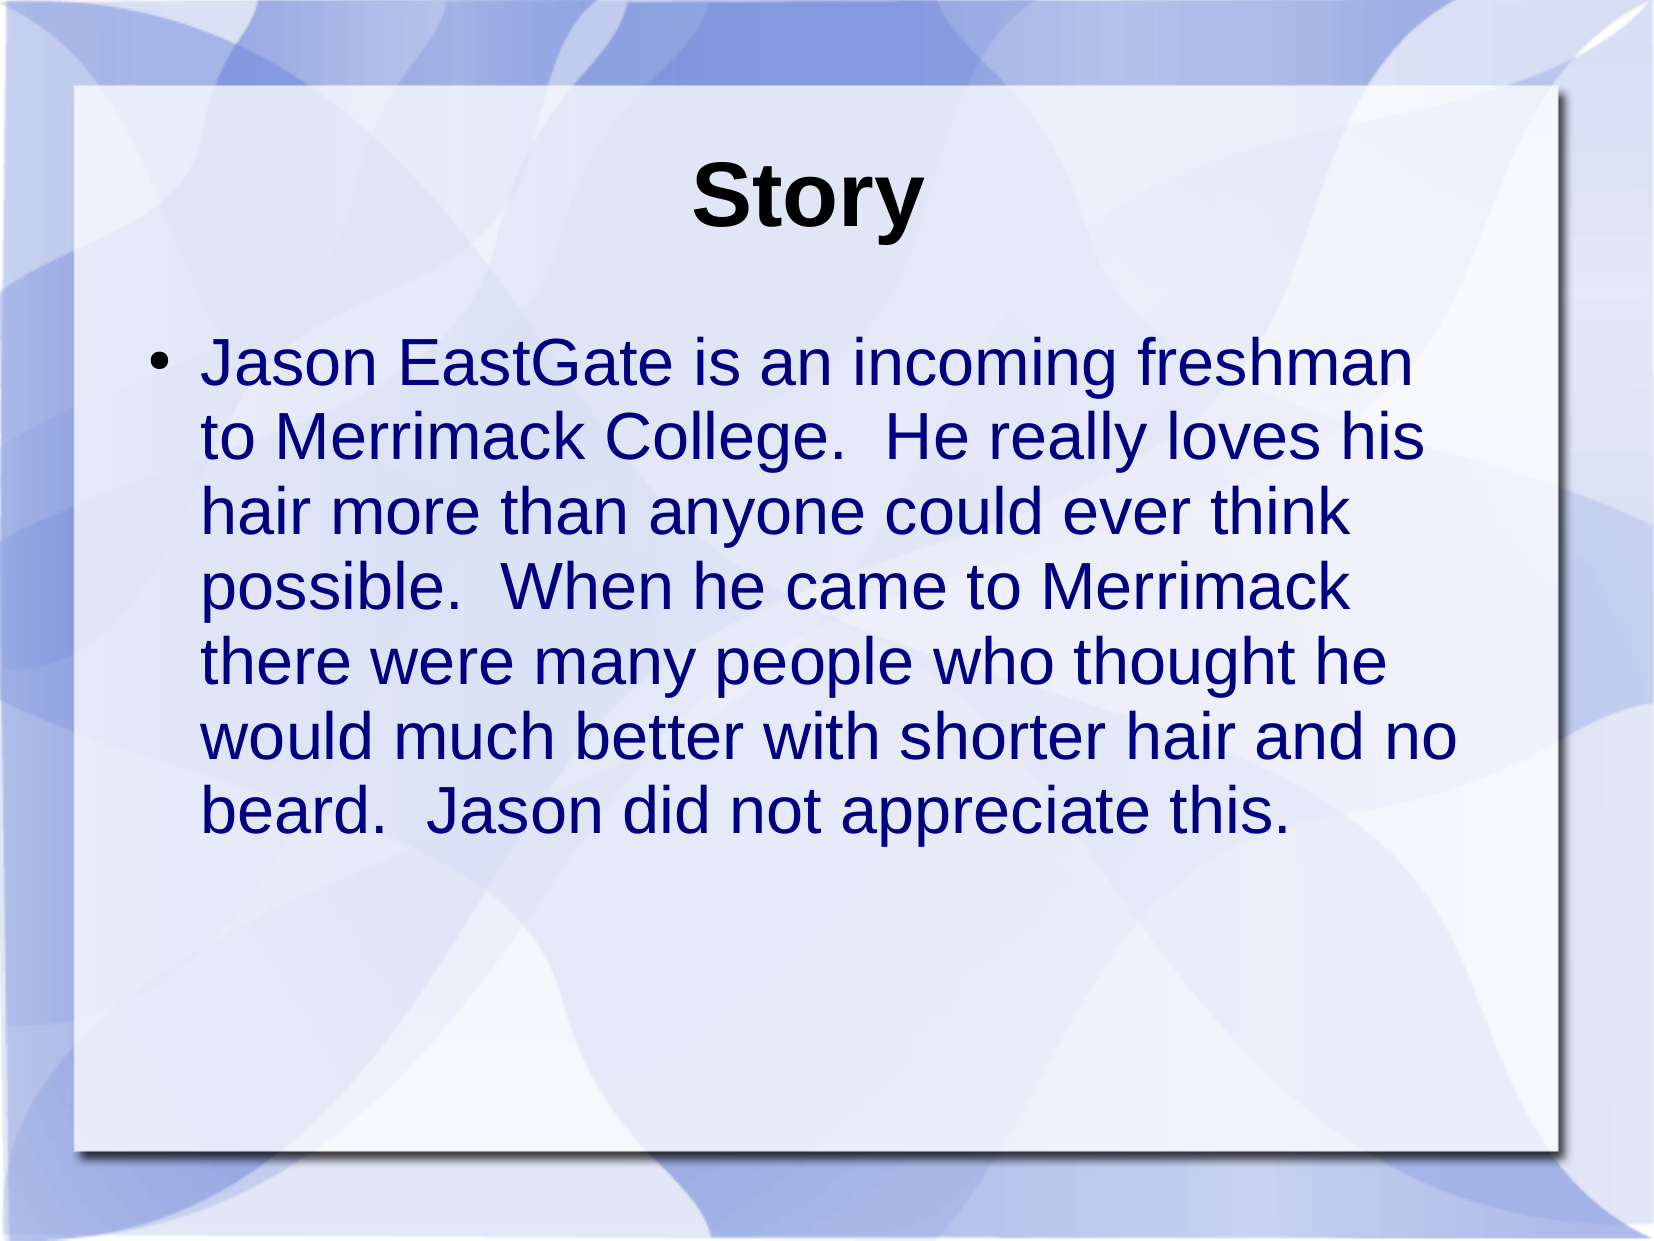

# Story
Jason EastGate is an incoming freshman to Merrimack College. He really loves his hair more than anyone could ever think possible. When he came to Merrimack there were many people who thought he would much better with shorter hair and no beard. Jason did not appreciate this.